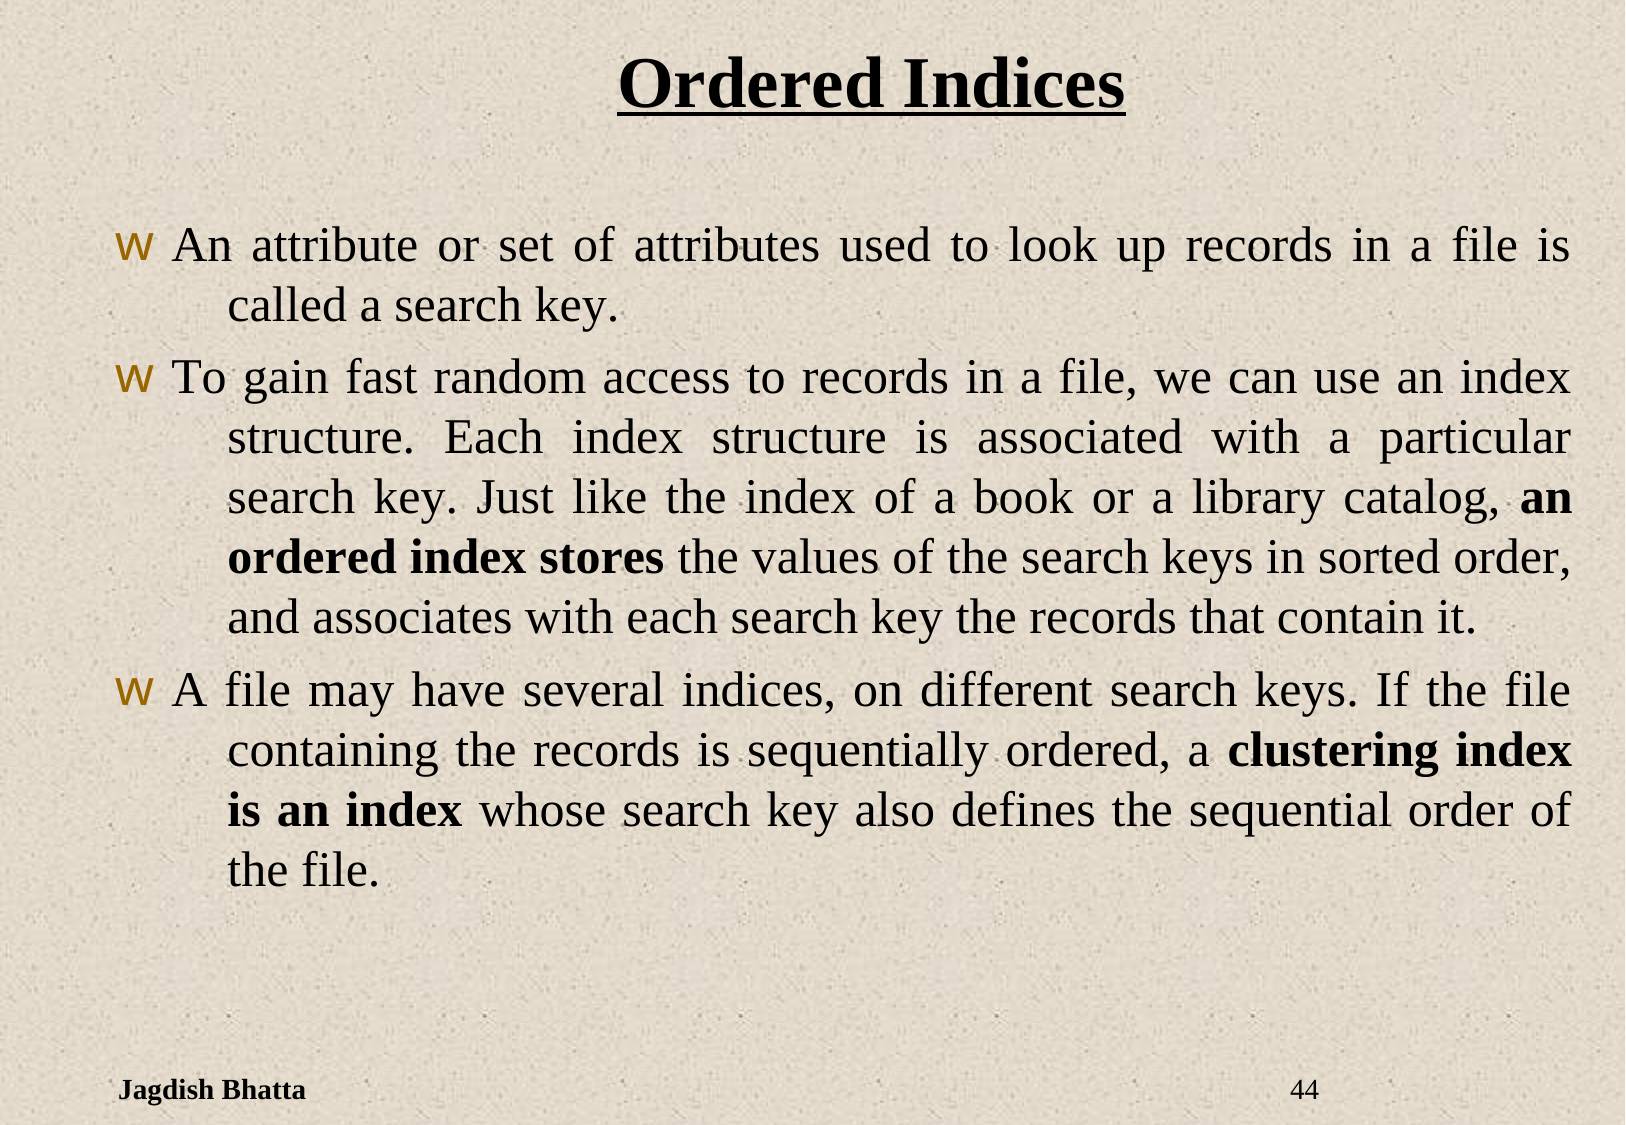

# Ordered Indices
An attribute or set of attributes used to look up records in a file is called a search key.
To gain fast random access to records in a file, we can use an index structure. Each index structure is associated with a particular search key. Just like the index of a book or a library catalog, an ordered index stores the values of the search keys in sorted order, and associates with each search key the records that contain it.
A file may have several indices, on different search keys. If the file containing the records is sequentially ordered, a clustering index is an index whose search key also defines the sequential order of the file.
Jagdish Bhatta
43